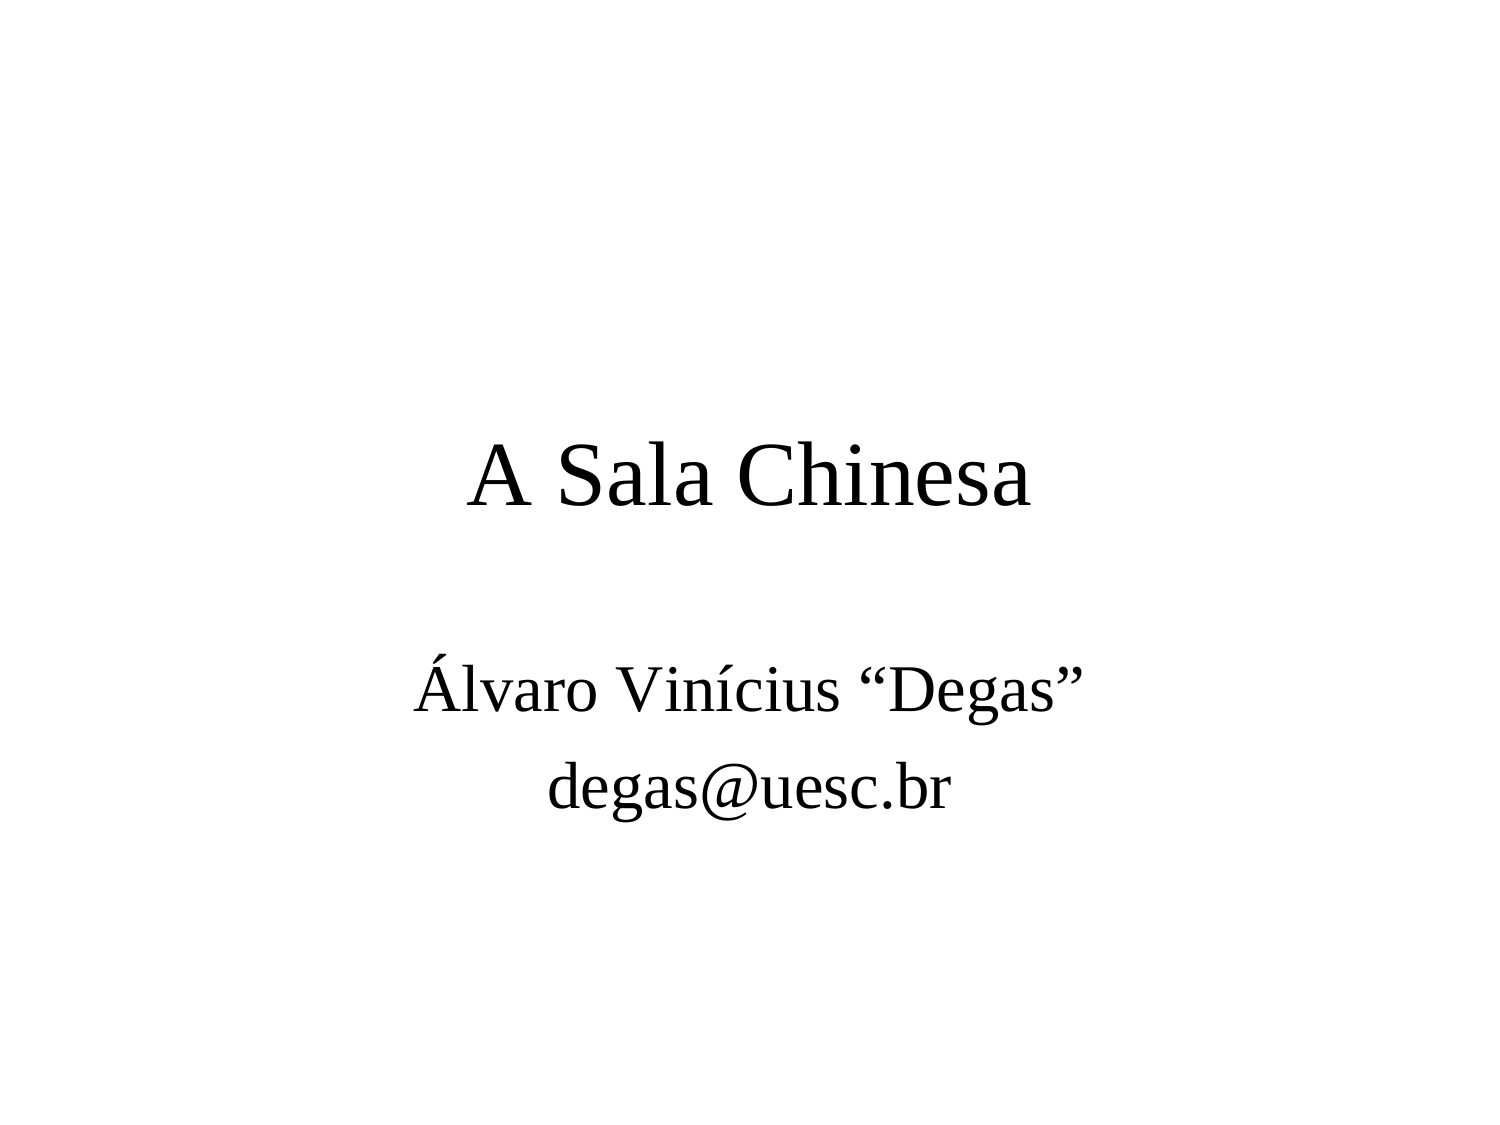

# A Sala Chinesa
Álvaro Vinícius “Degas”
degas@uesc.br